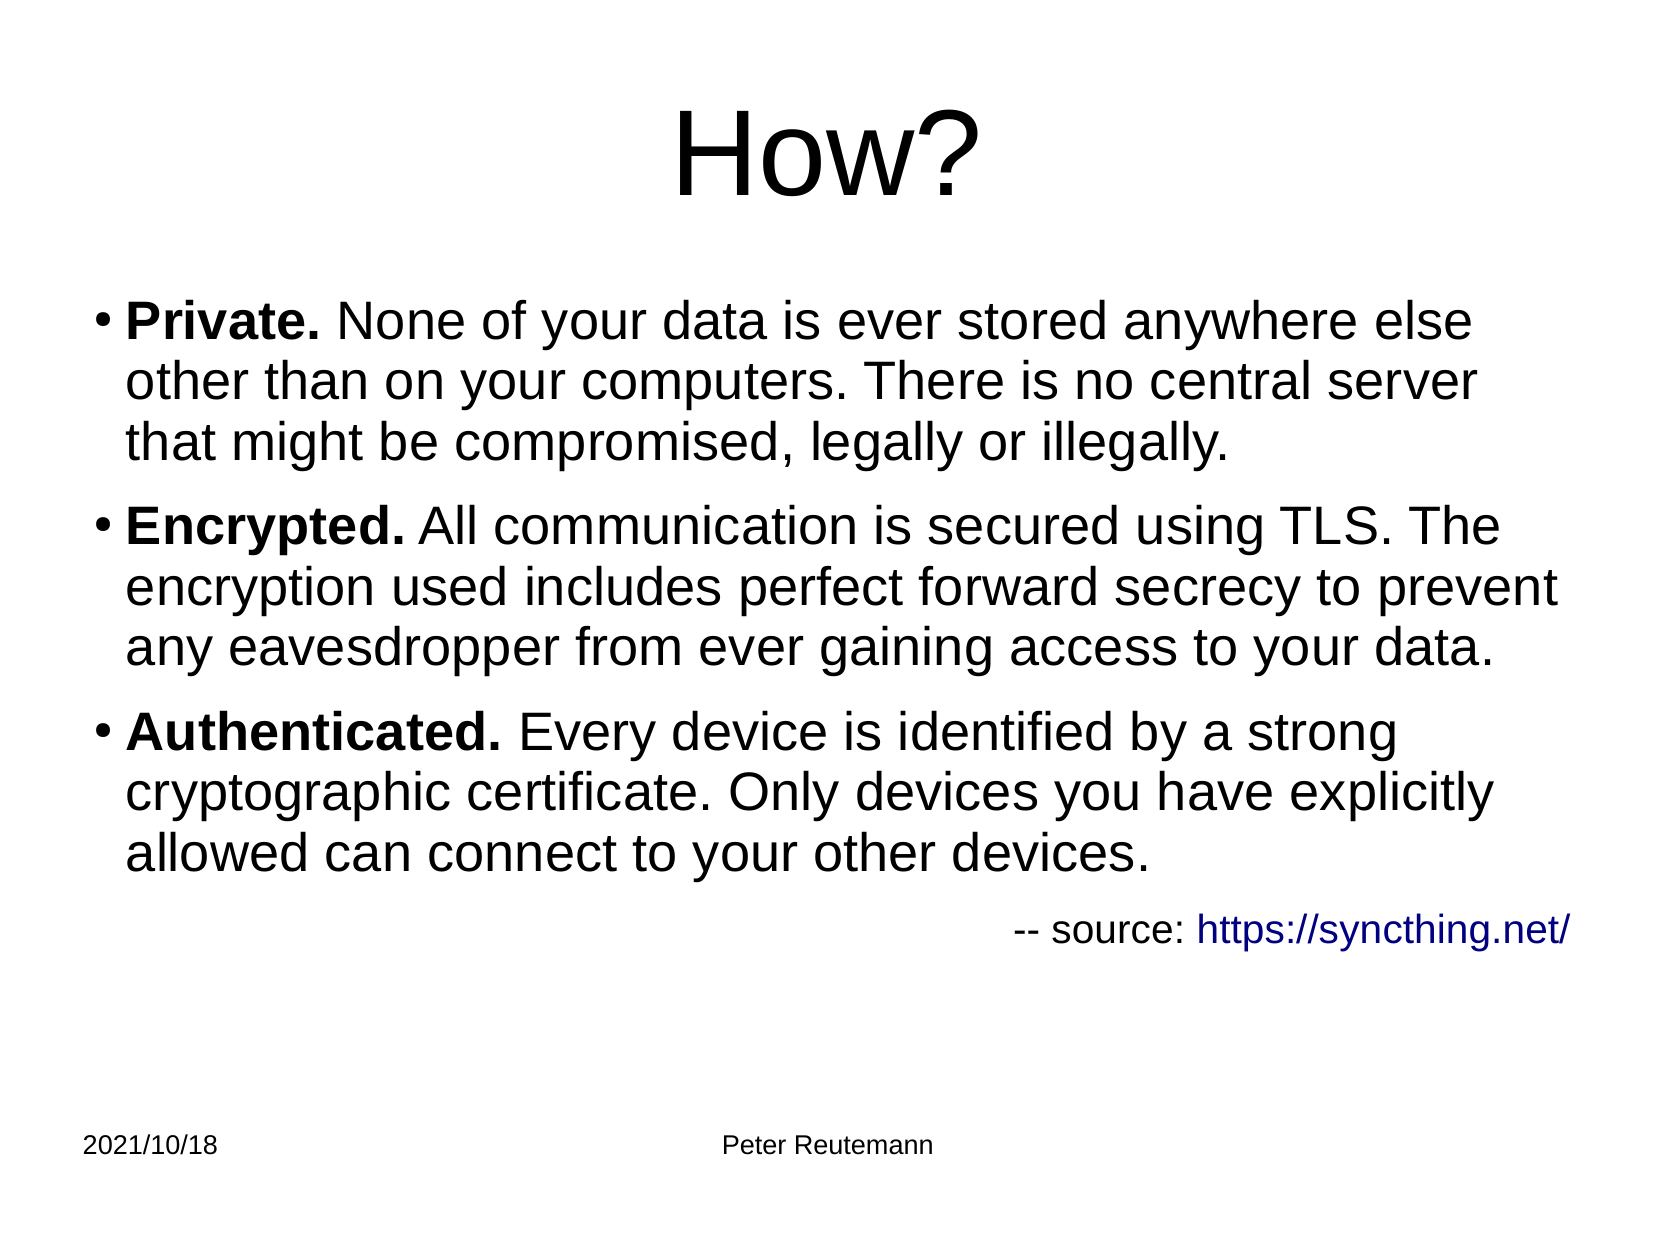

# How?
Private. None of your data is ever stored anywhere else other than on your computers. There is no central server that might be compromised, legally or illegally.
Encrypted. All communication is secured using TLS. The encryption used includes perfect forward secrecy to prevent any eavesdropper from ever gaining access to your data.
Authenticated. Every device is identified by a strong cryptographic certificate. Only devices you have explicitly allowed can connect to your other devices.
-- source: https://syncthing.net/
2021/10/18
Peter Reutemann